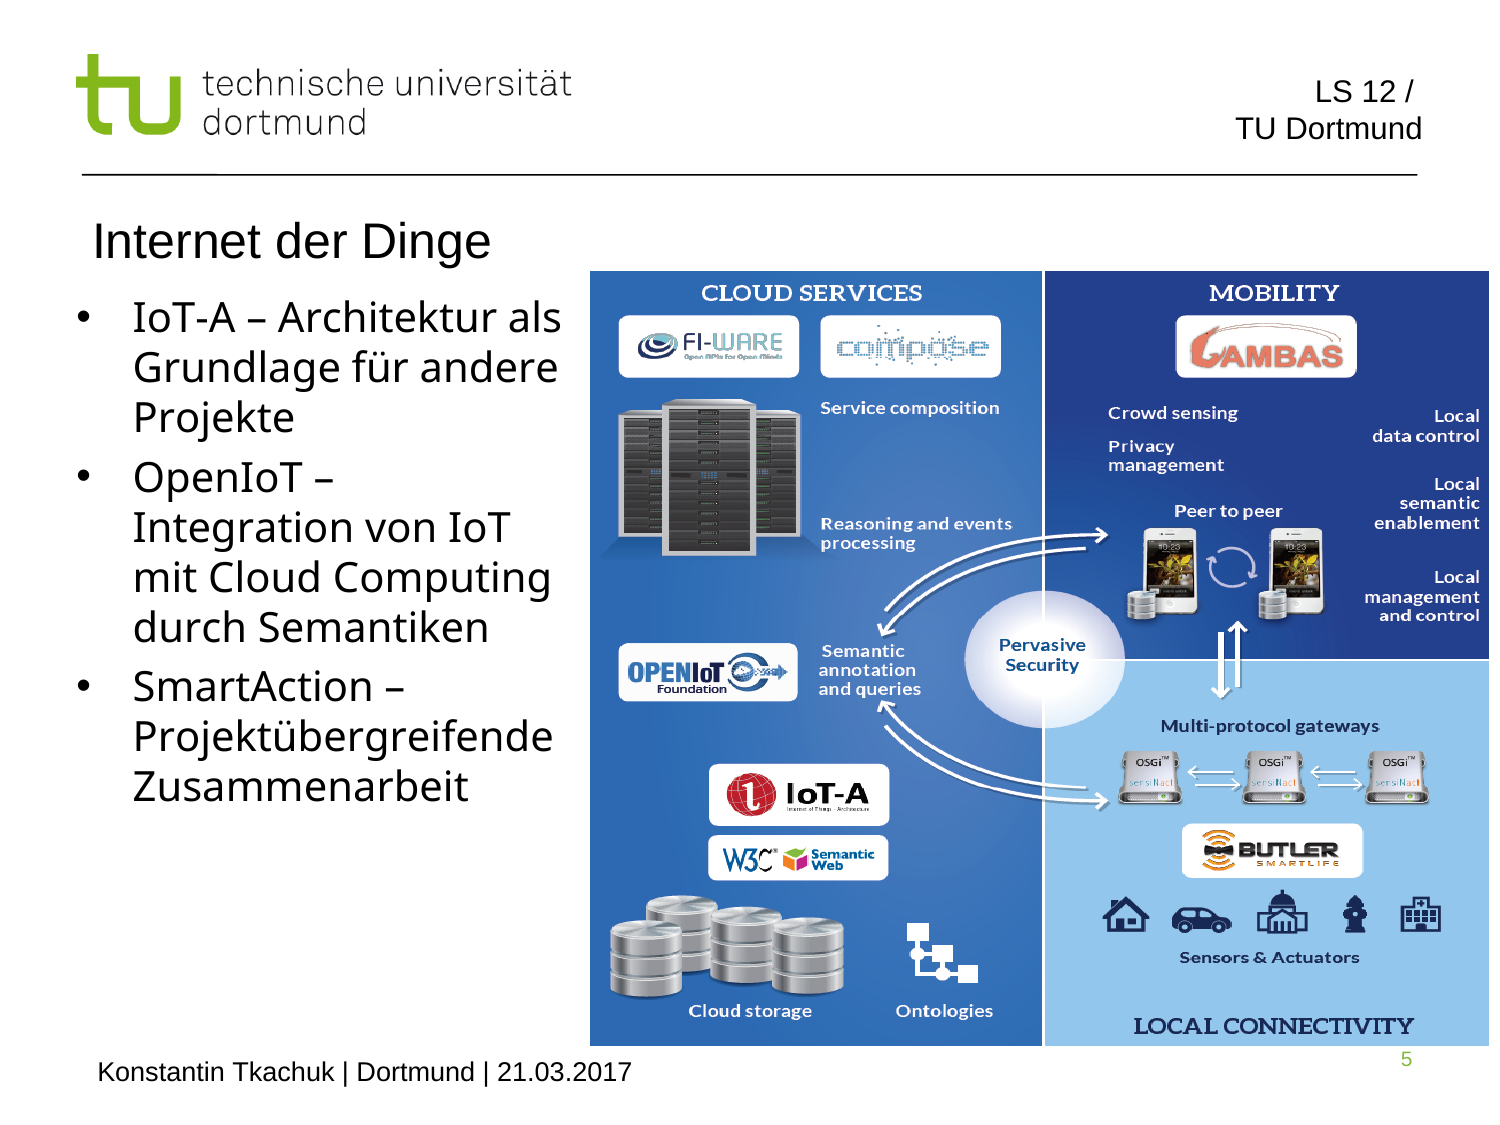

# Internet der Dinge
IoT-A – Architektur als Grundlage für andere Projekte
OpenIoT – Integration von IoT mit Cloud Computing durch Semantiken
SmartAction – Projektübergreifende Zusammenarbeit
Konstantin Tkachuk | Dortmund | 21.03.2017